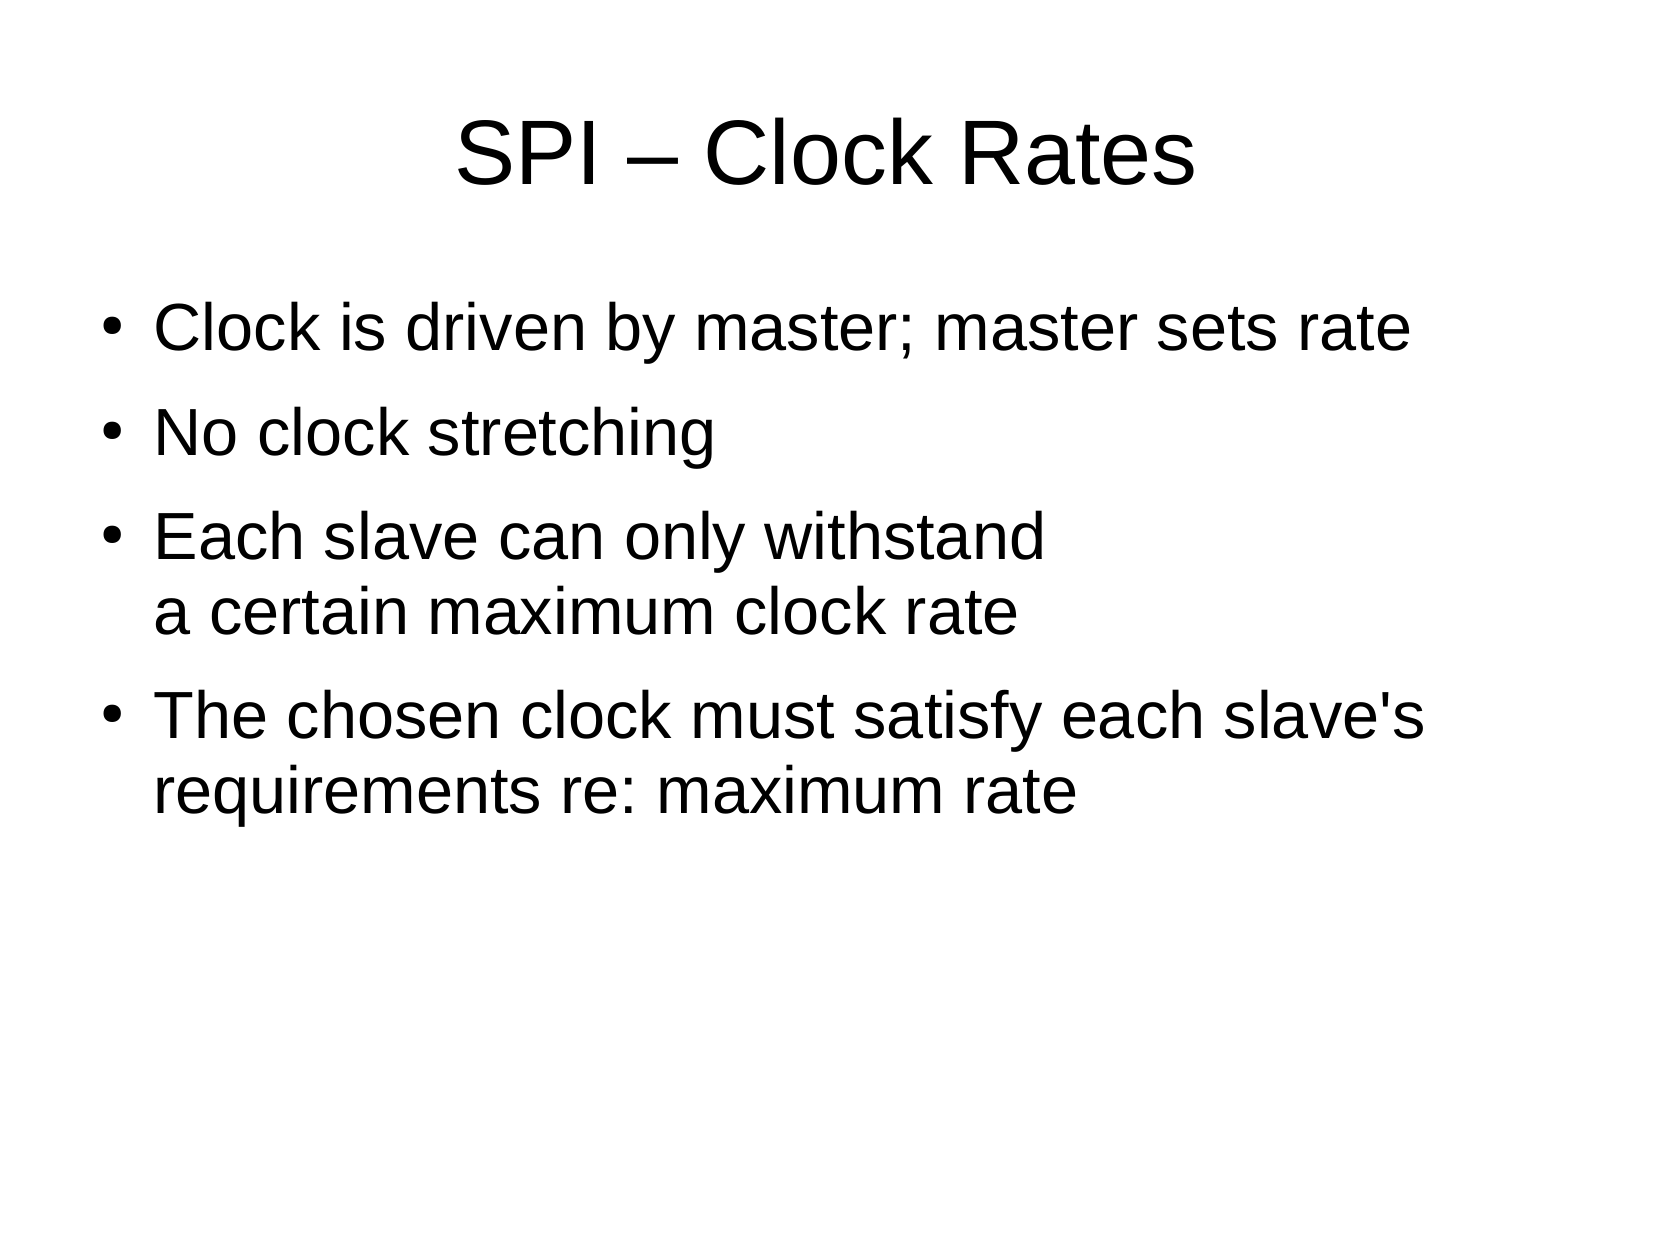

# SPI – Clock Rates
Clock is driven by master; master sets rate
No clock stretching
Each slave can only withstand
a certain maximum clock rate
The chosen clock must satisfy each slave's requirements re: maximum rate